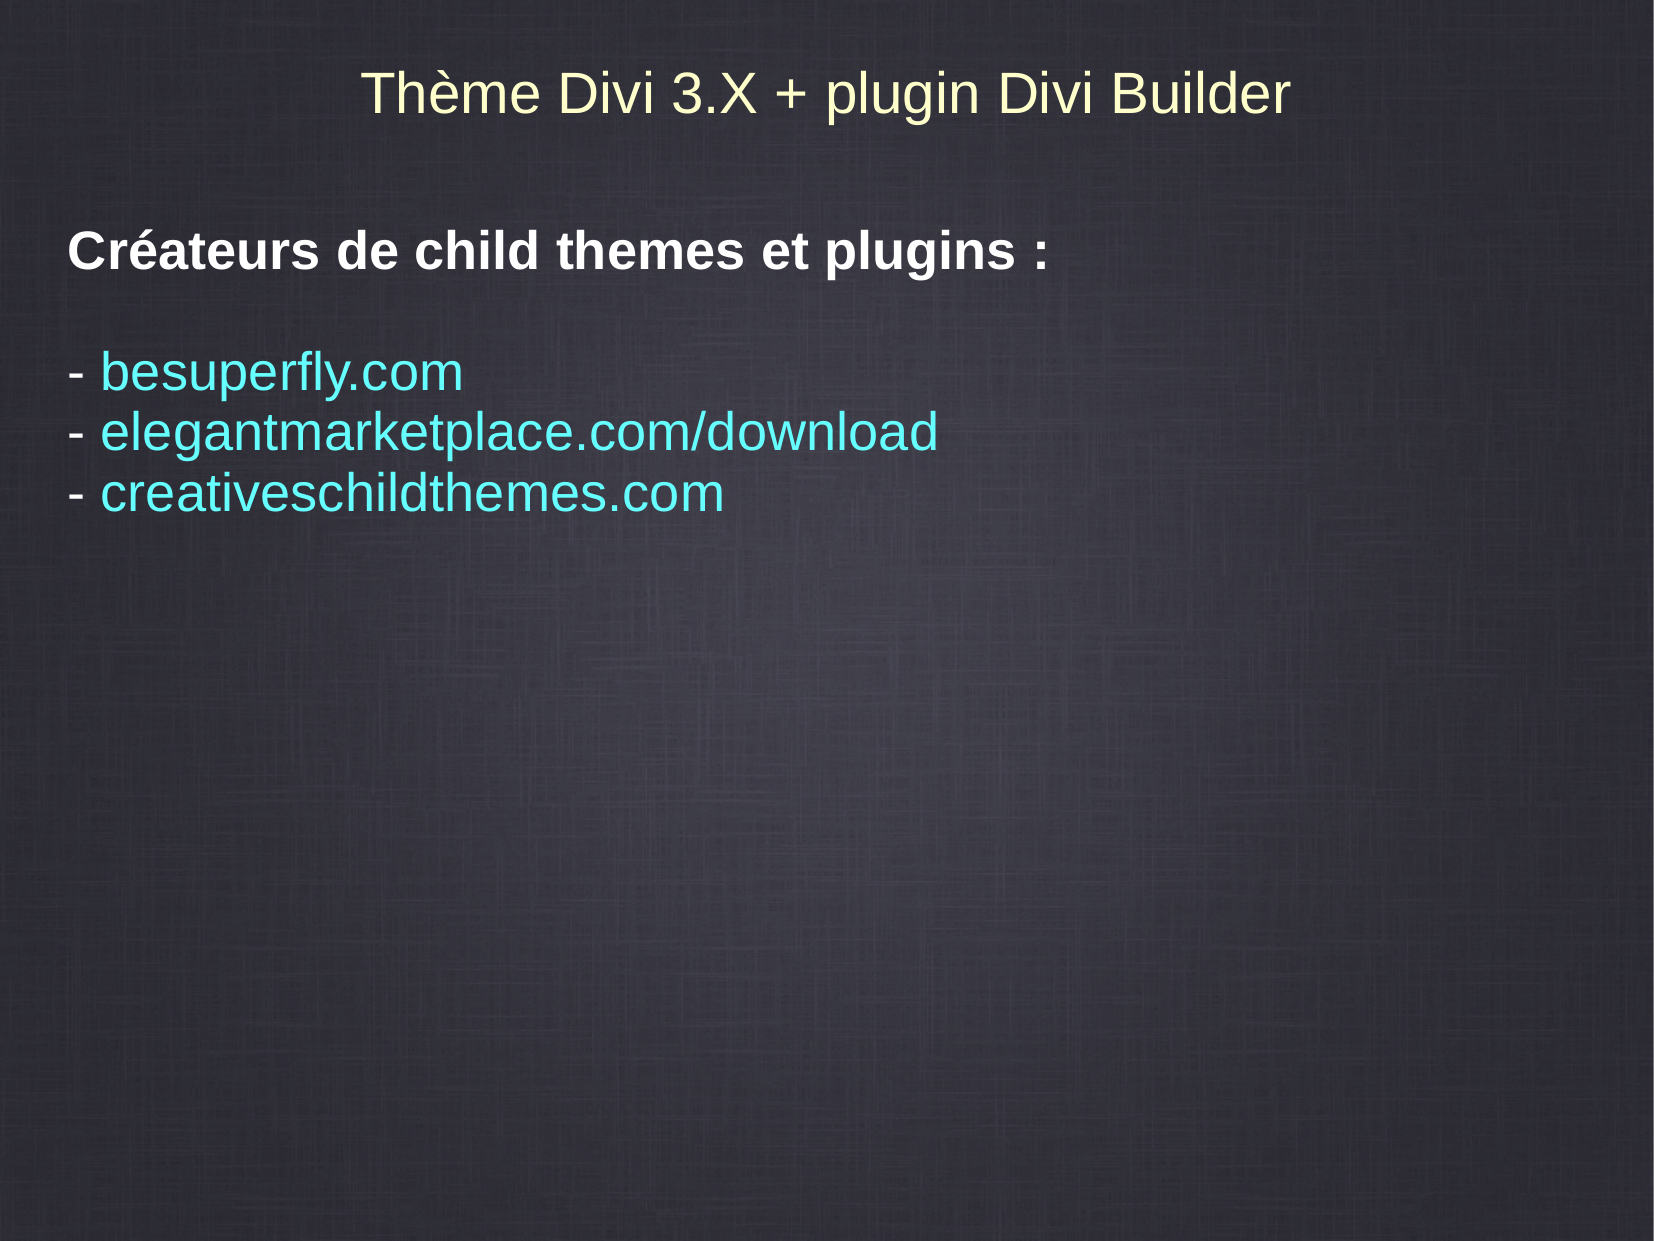

Thème Divi 3.X + plugin Divi Builder
Créateurs de child themes et plugins :
- besuperfly.com
- elegantmarketplace.com/download
- creativeschildthemes.com